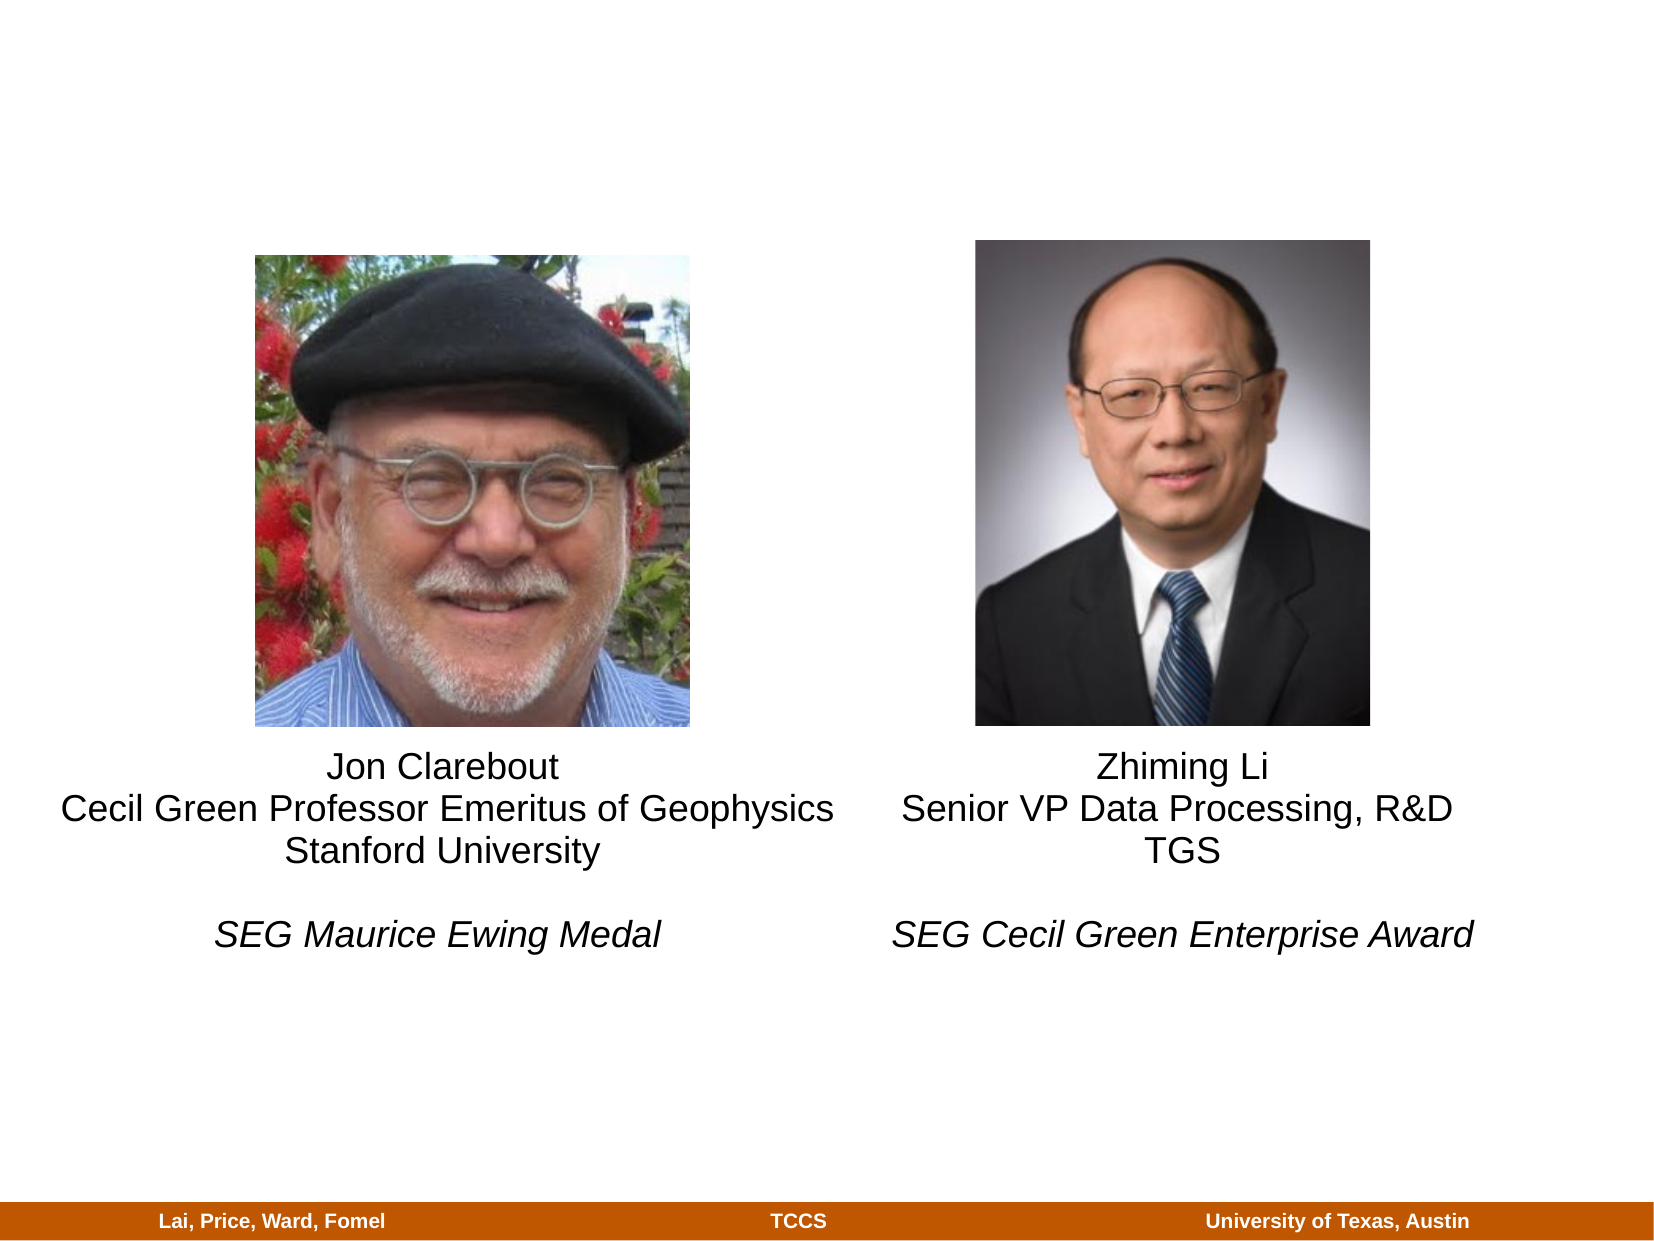

Jon Clarebout
 Cecil Green Professor Emeritus of Geophysics
Stanford University
SEG Maurice Ewing Medal
Zhiming Li
Senior VP Data Processing, R&D
TGS
SEG Cecil Green Enterprise Award